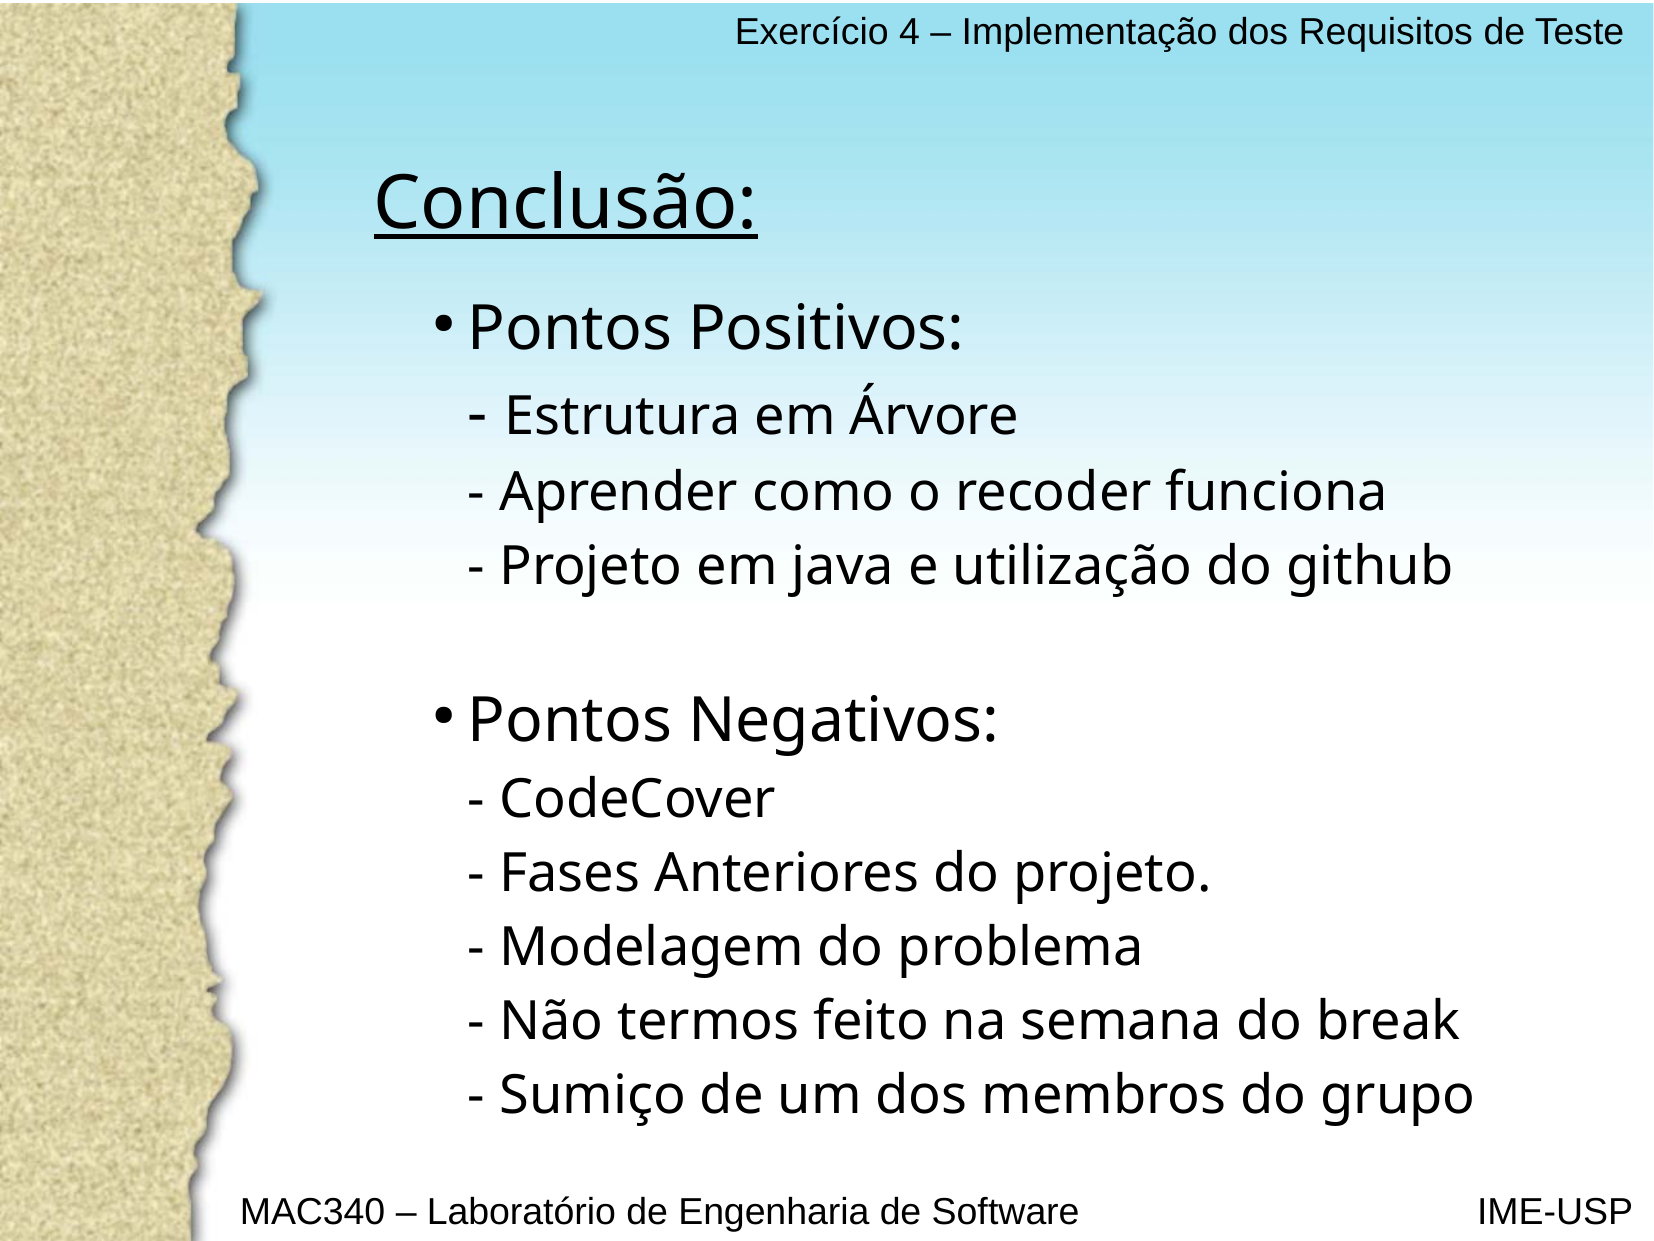

Exercício 4 – Implementação dos Requisitos de Teste
Conclusão:
Pontos Positivos:
- Estrutura em Árvore
- Aprender como o recoder funciona
- Projeto em java e utilização do github
Pontos Negativos:
- CodeCover
- Fases Anteriores do projeto.
- Modelagem do problema
- Não termos feito na semana do break
- Sumiço de um dos membros do grupo
			MAC340 – Laboratório de Engenharia de Software IME-USP